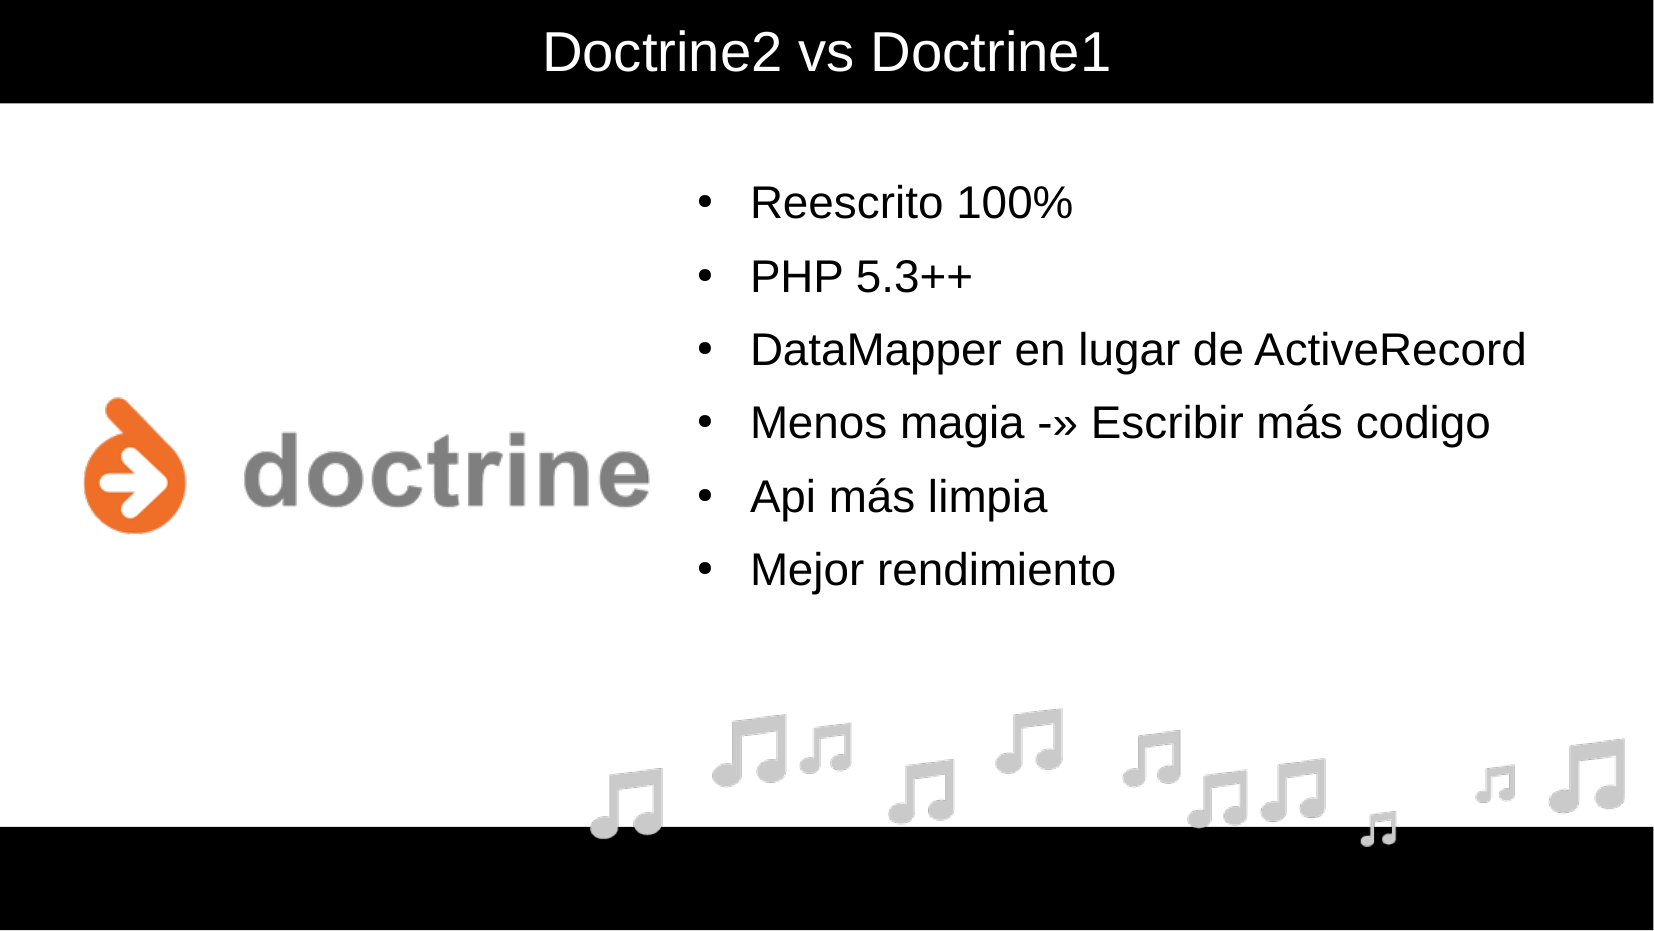

# Doctrine2 vs Doctrine1
Reescrito 100%
PHP 5.3++
DataMapper en lugar de ActiveRecord
Menos magia -» Escribir más codigo
Api más limpia
Mejor rendimiento